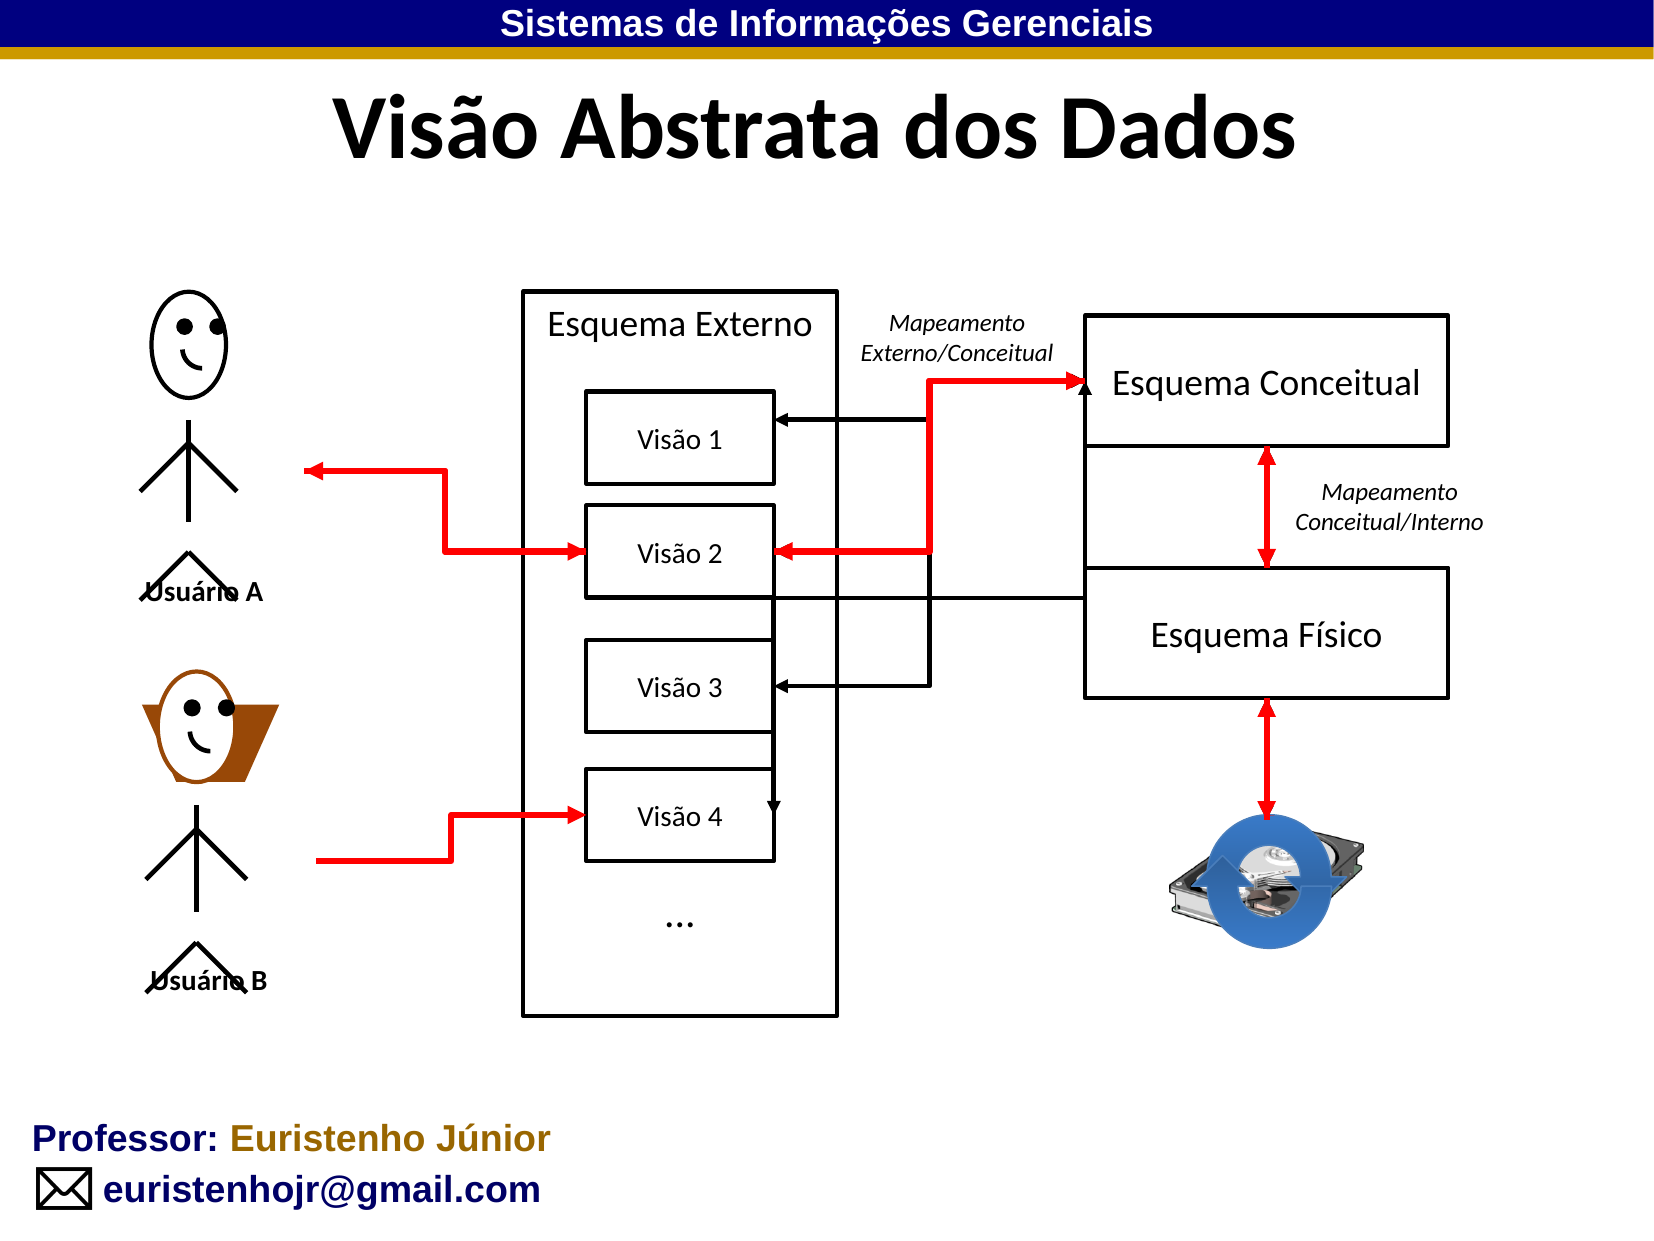

Empreendedorismo
Sistemas de Informações Gerenciais
# Visão Abstrata dos Dados
Esquema Externo
Mapeamento
Externo/Conceitual
Esquema Conceitual
Visão 1
Mapeamento
Conceitual/Interno
Visão 2
Usuário A
Esquema Físico
Visão 3
Visão 4
...
Usuário B
Professor: Euristenho Júnior
euristenhojr@gmail.com